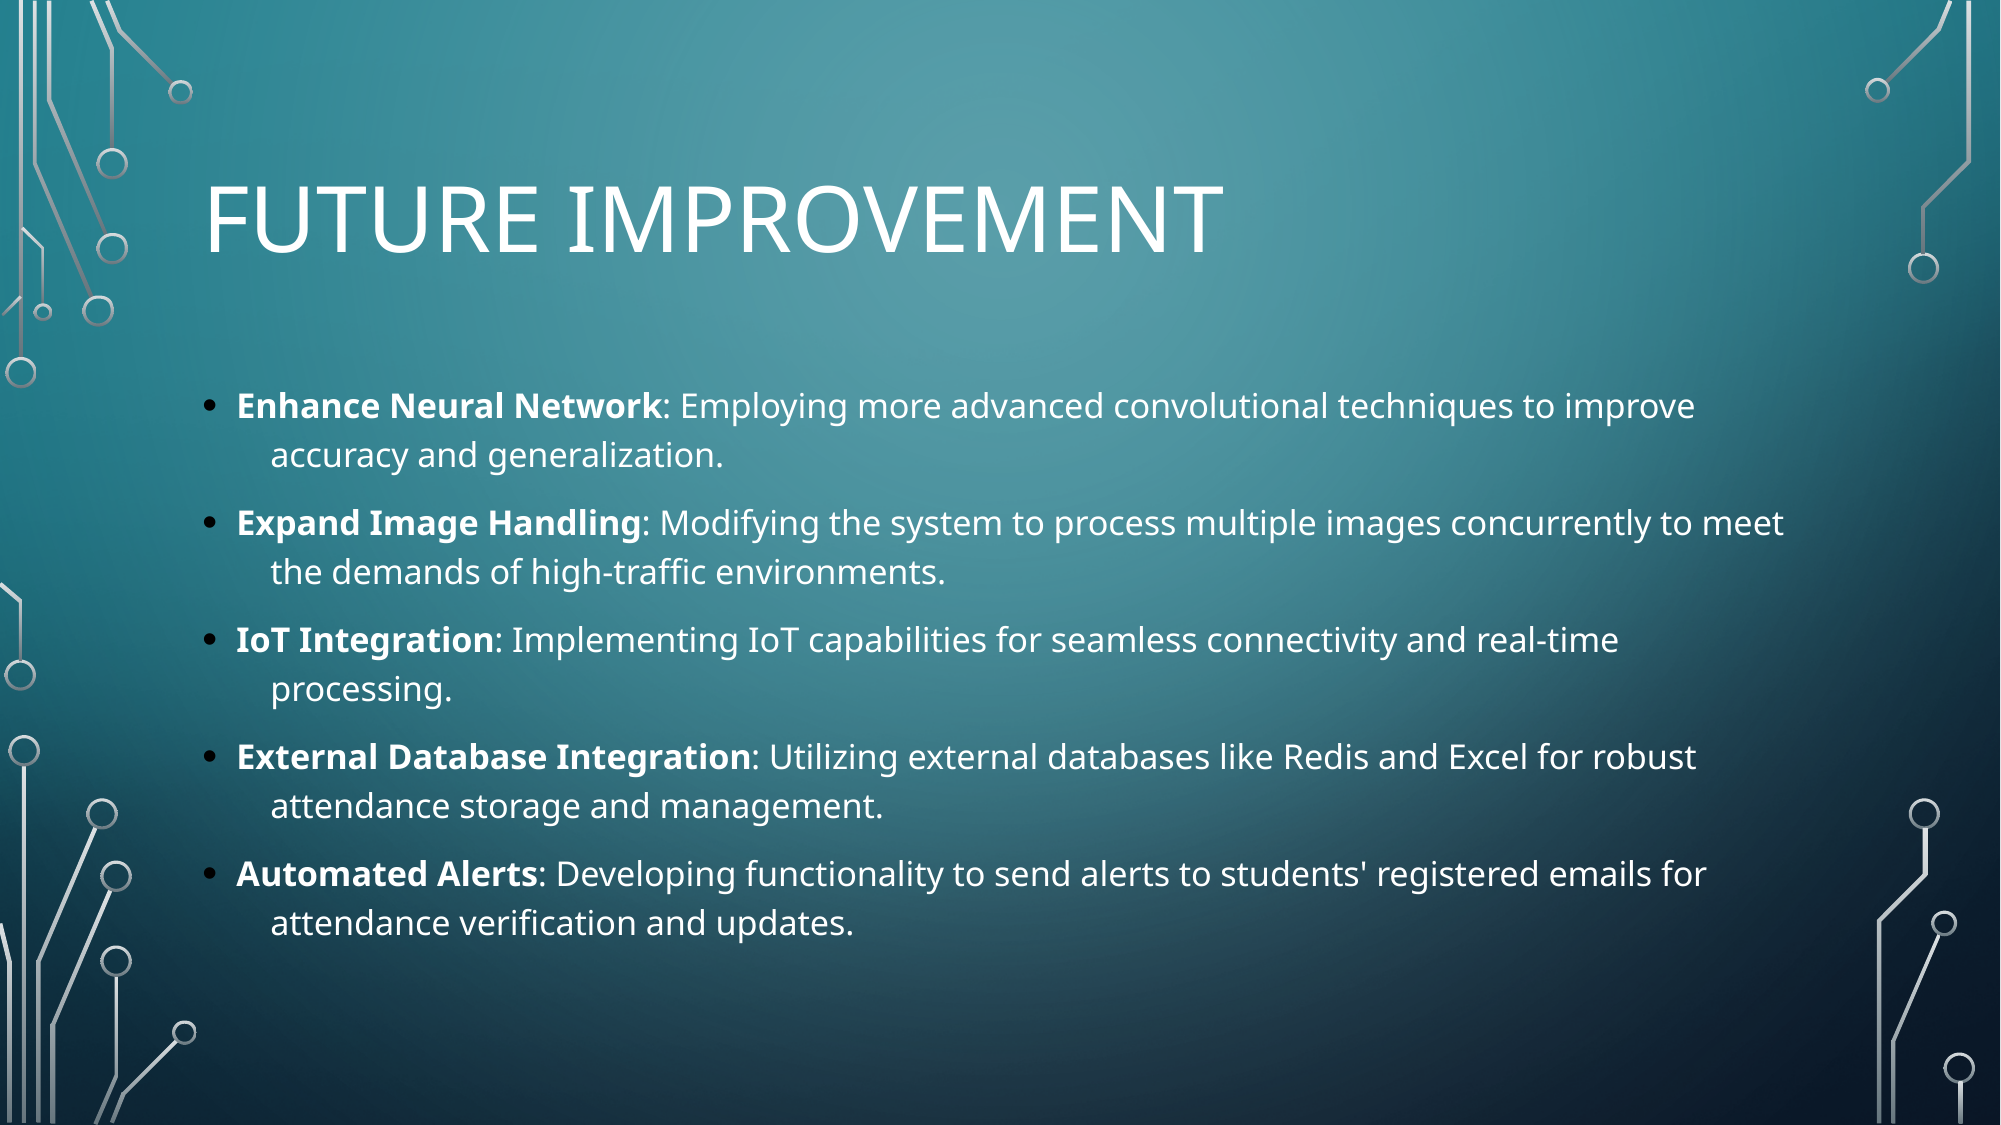

# Future ImprovemEnt
Enhance Neural Network: Employing more advanced convolutional techniques to improve accuracy and generalization.
Expand Image Handling: Modifying the system to process multiple images concurrently to meet the demands of high-traffic environments.
IoT Integration: Implementing IoT capabilities for seamless connectivity and real-time processing.
External Database Integration: Utilizing external databases like Redis and Excel for robust attendance storage and management.
Automated Alerts: Developing functionality to send alerts to students' registered emails for attendance verification and updates.